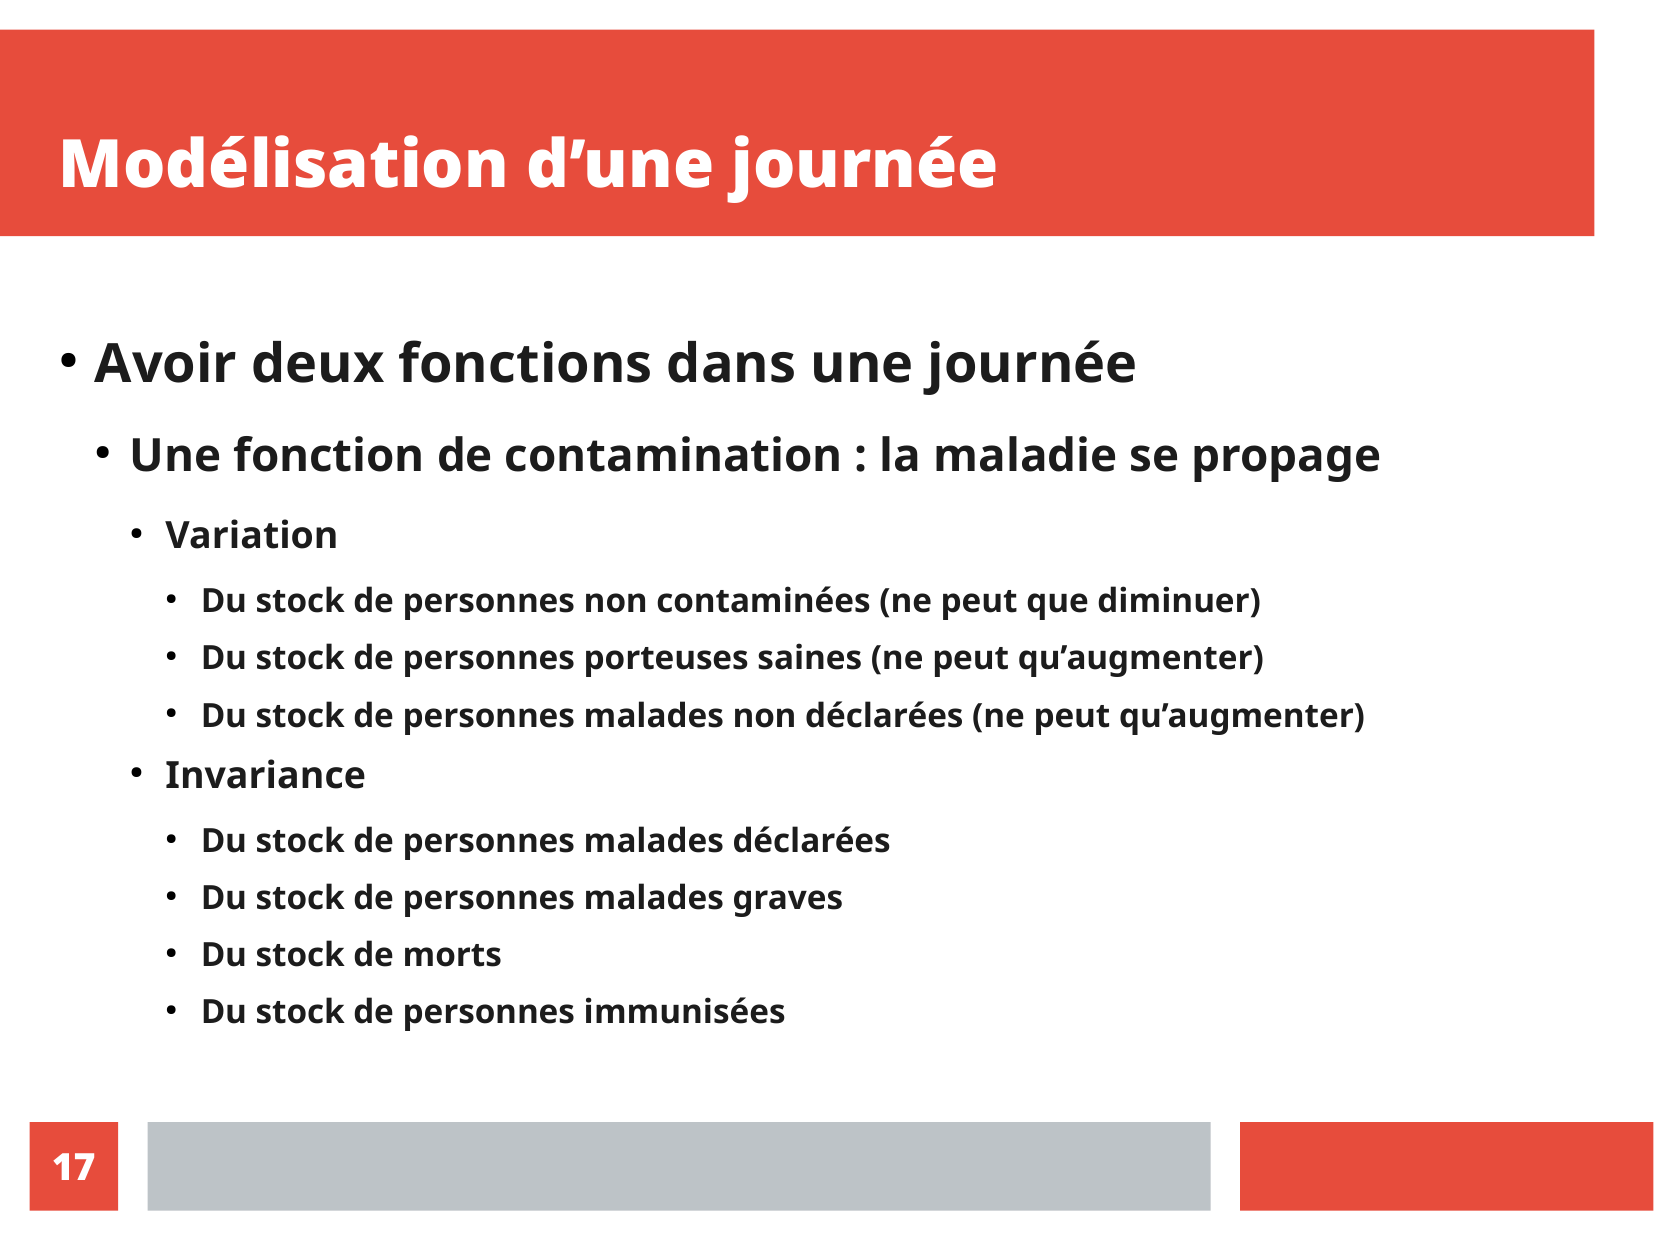

# Modélisation d’une journée
Avoir deux fonctions dans une journée
Une fonction de contamination : la maladie se propage
Variation
Du stock de personnes non contaminées (ne peut que diminuer)
Du stock de personnes porteuses saines (ne peut qu’augmenter)
Du stock de personnes malades non déclarées (ne peut qu’augmenter)
Invariance
Du stock de personnes malades déclarées
Du stock de personnes malades graves
Du stock de morts
Du stock de personnes immunisées
17